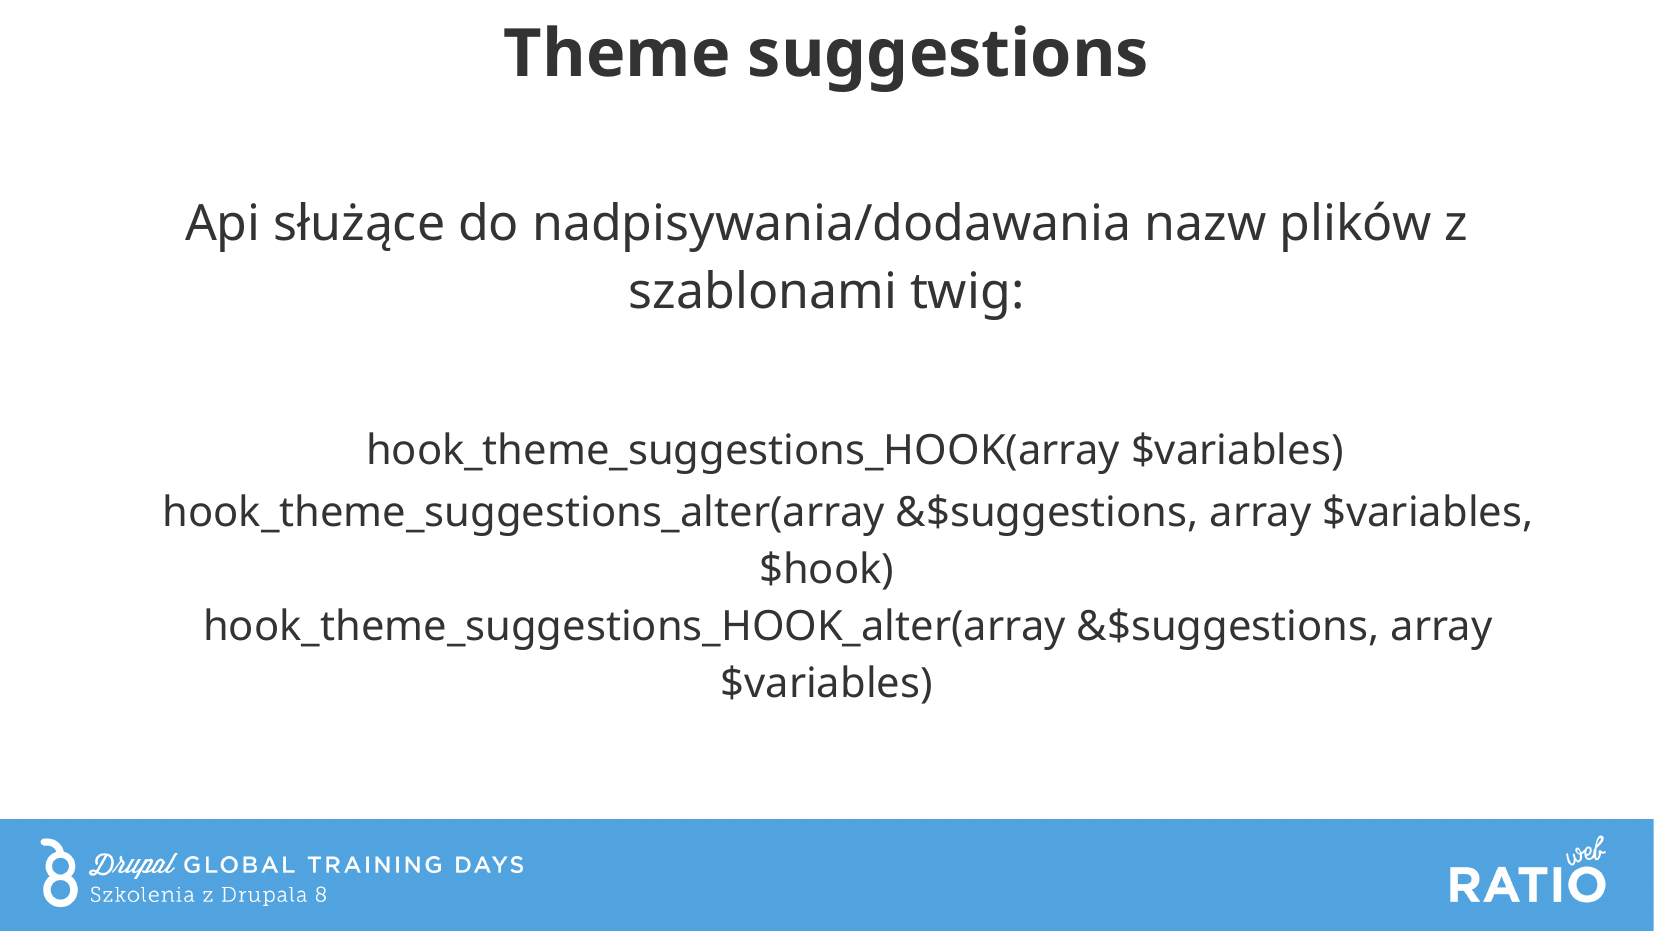

# Theme suggestions
Api służące do nadpisywania/dodawania nazw plików z szablonami twig:
 hook_theme_suggestions_HOOK(array $variables)
 hook_theme_suggestions_alter(array &$suggestions, array $variables, $hook)
 hook_theme_suggestions_HOOK_alter(array &$suggestions, array $variables)